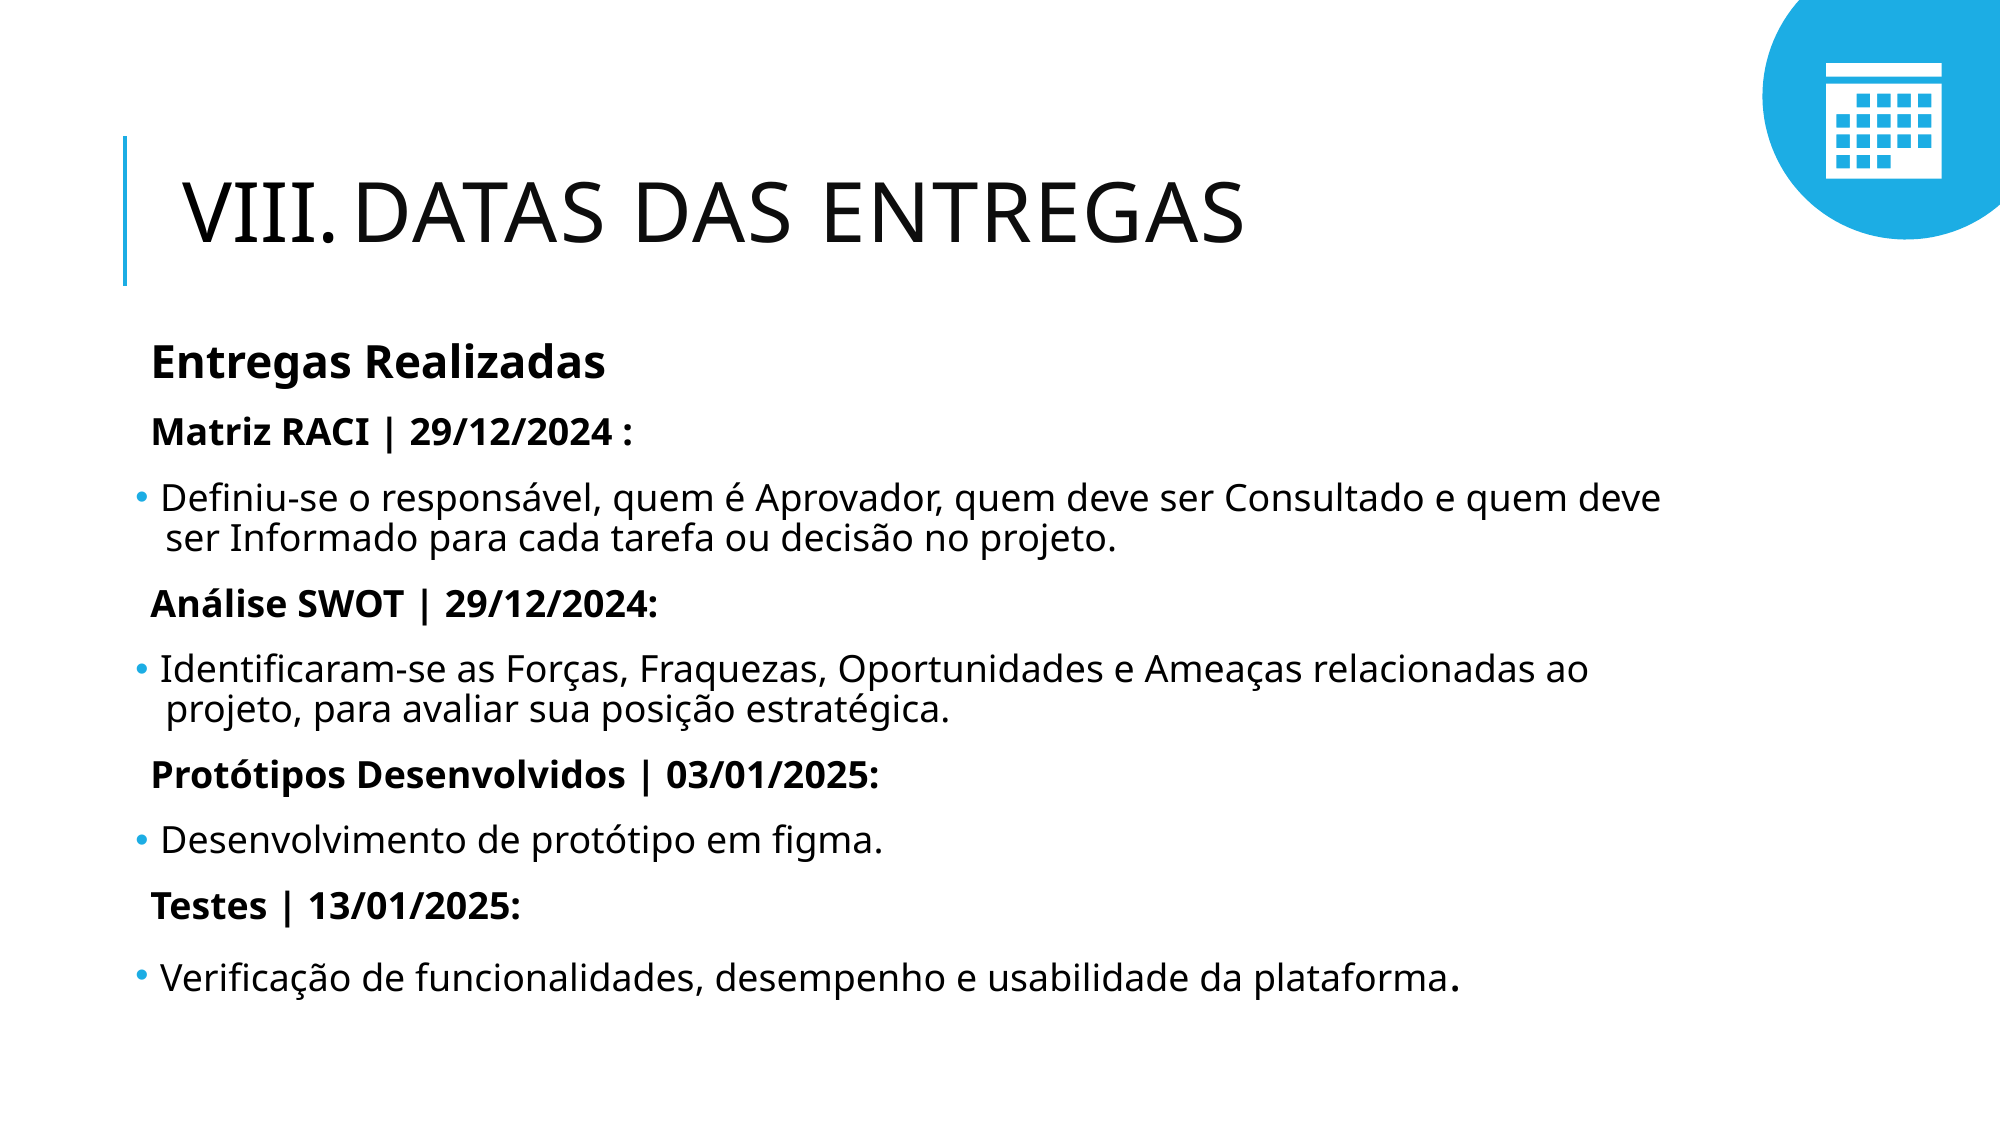

# Datas Das Entregas
Entregas Realizadas
Matriz RACI | 29/12/2024 :
 Definiu-se o responsável, quem é Aprovador, quem deve ser Consultado e quem deve ser Informado para cada tarefa ou decisão no projeto.
Análise SWOT | 29/12/2024:
 Identificaram-se as Forças, Fraquezas, Oportunidades e Ameaças relacionadas ao projeto, para avaliar sua posição estratégica.
Protótipos Desenvolvidos | 03/01/2025:
 Desenvolvimento de protótipo em figma.
Testes | 13/01/2025:
 Verificação de funcionalidades, desempenho e usabilidade da plataforma.